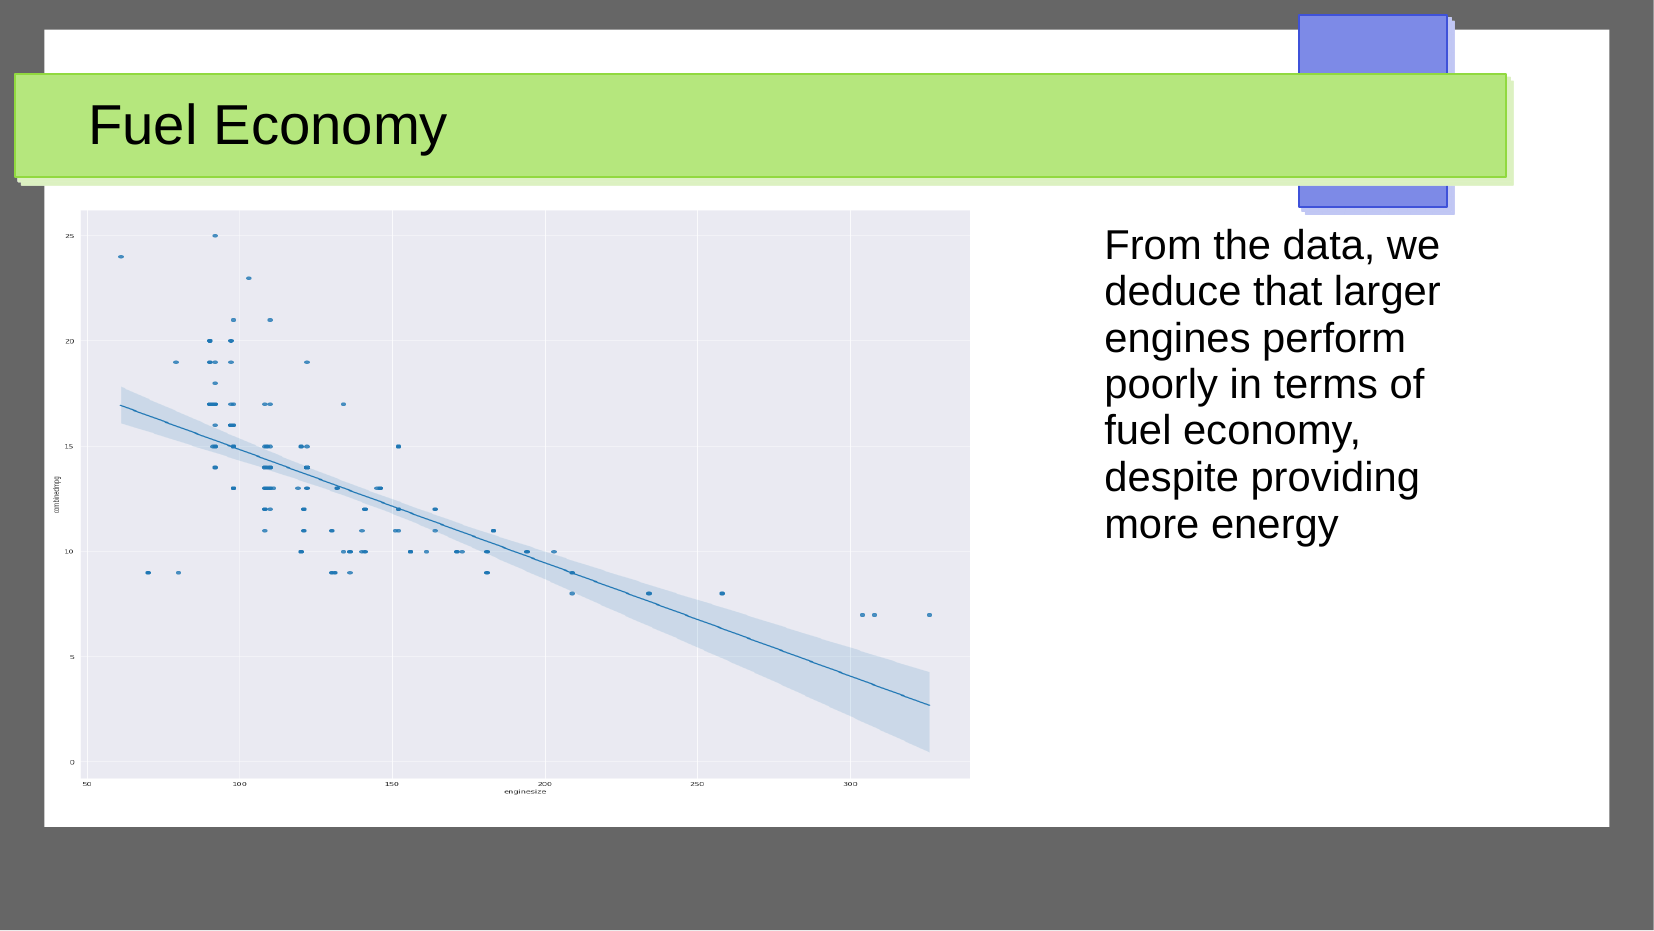

# Fuel Economy
From the data, we deduce that larger engines perform poorly in terms of fuel economy, despite providing more energy